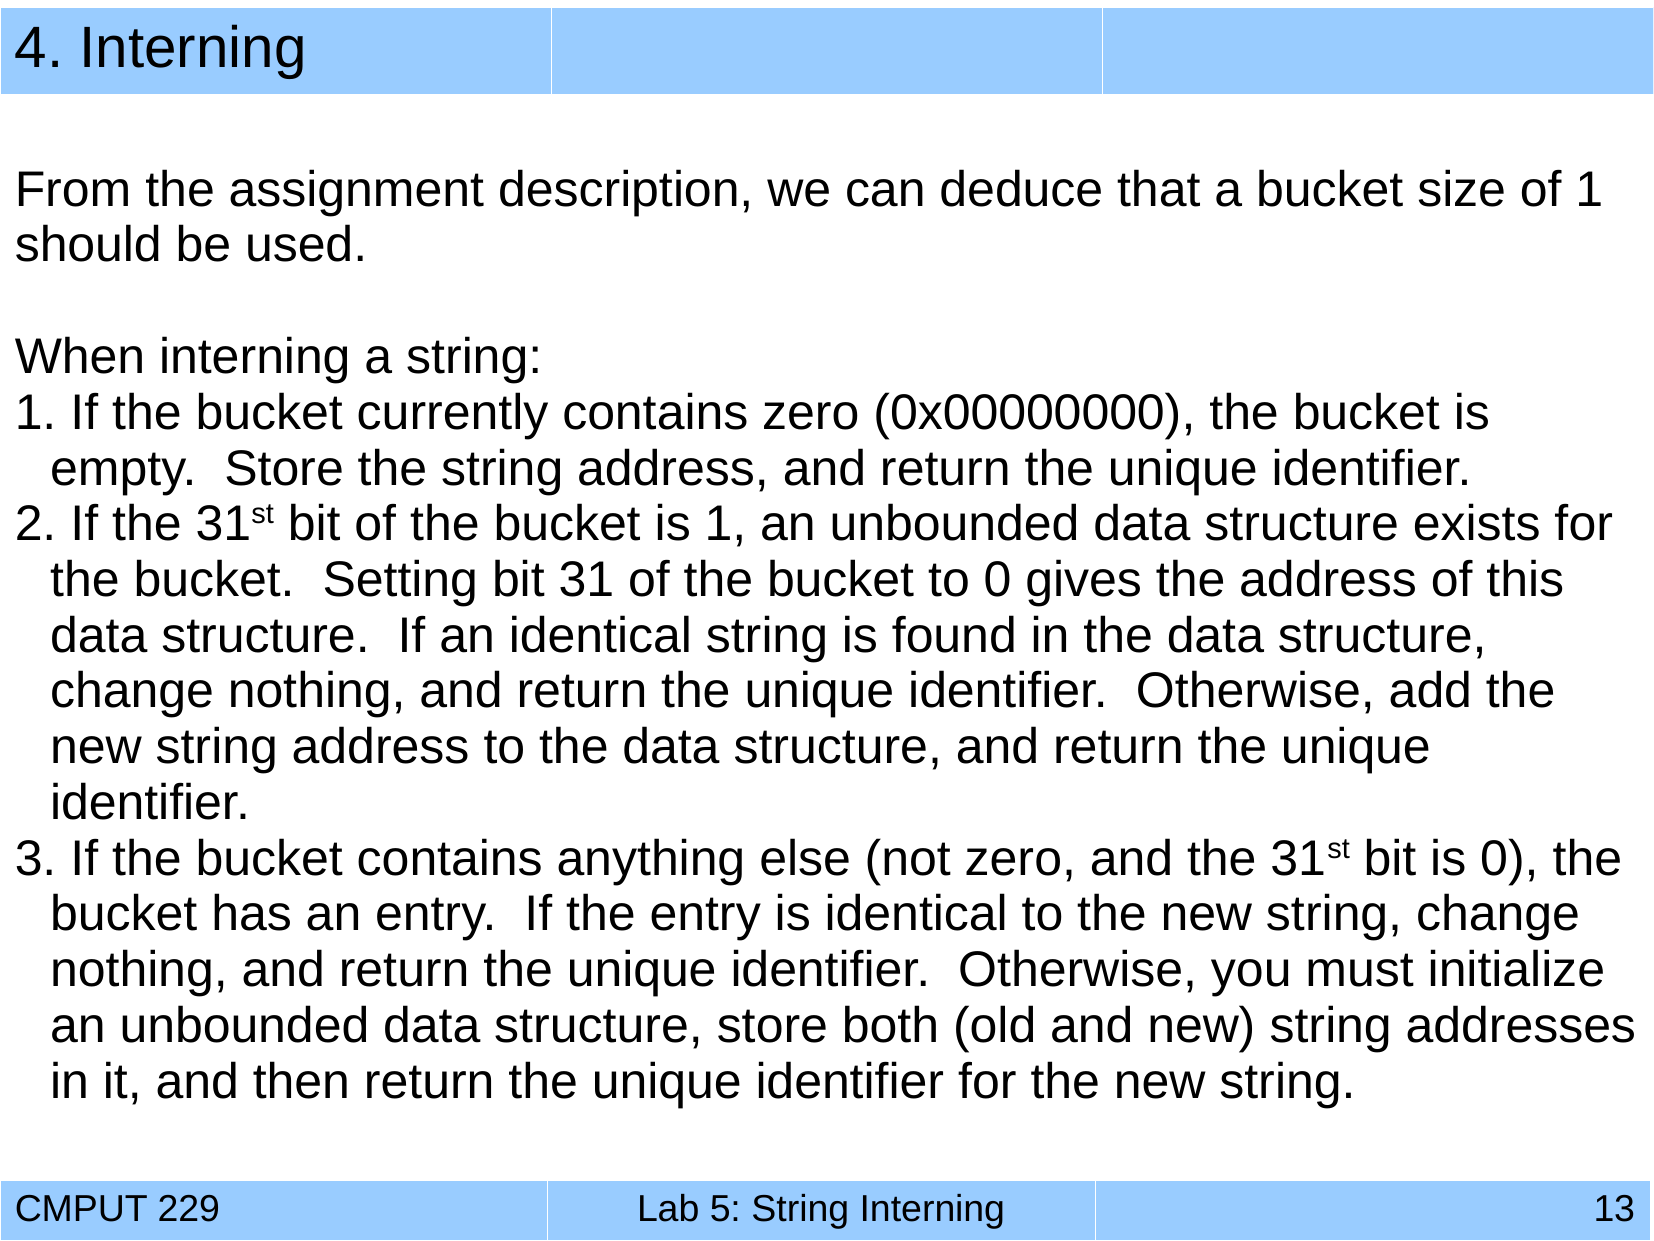

| 4. Interning | | |
| --- | --- | --- |
From the assignment description, we can deduce that a bucket size of 1 should be used.
When interning a string:
 If the bucket currently contains zero (0x00000000), the bucket is empty. Store the string address, and return the unique identifier.
 If the 31st bit of the bucket is 1, an unbounded data structure exists for the bucket. Setting bit 31 of the bucket to 0 gives the address of this data structure. If an identical string is found in the data structure, change nothing, and return the unique identifier. Otherwise, add the new string address to the data structure, and return the unique identifier.
 If the bucket contains anything else (not zero, and the 31st bit is 0), the bucket has an entry. If the entry is identical to the new string, change nothing, and return the unique identifier. Otherwise, you must initialize an unbounded data structure, store both (old and new) string addresses in it, and then return the unique identifier for the new string.
| CMPUT 229 | Lab 5: String Interning | |
| --- | --- | --- |